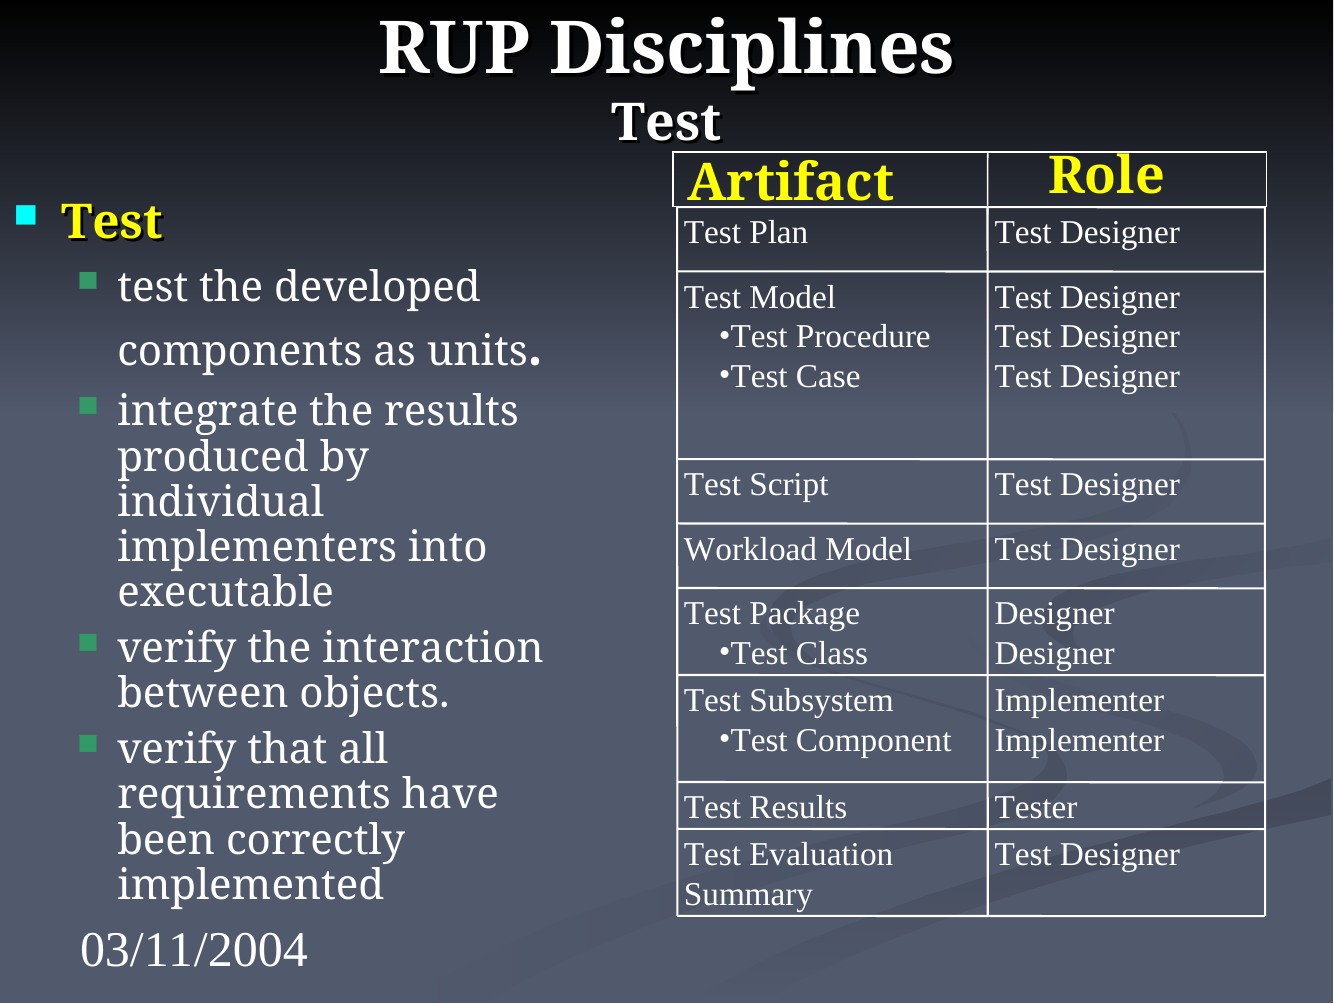

# RUP Disciplines Test
Role
Artifact
Test
test the developed components as units.
integrate the results produced by individual implementers into executable
verify the interaction between objects.
verify that all requirements have been correctly implemented
Test Plan
Test Designer
Test Model
Test Procedure
Test Case
Test Designer
Test Designer
Test Designer
Test Script
Test Designer
Workload Model
Test Designer
Test Package
Test Class
Designer
Designer
Test Subsystem
Test Component
Implementer
Implementer
Test Results
Tester
Test Evaluation Summary
Test Designer
03/11/2004